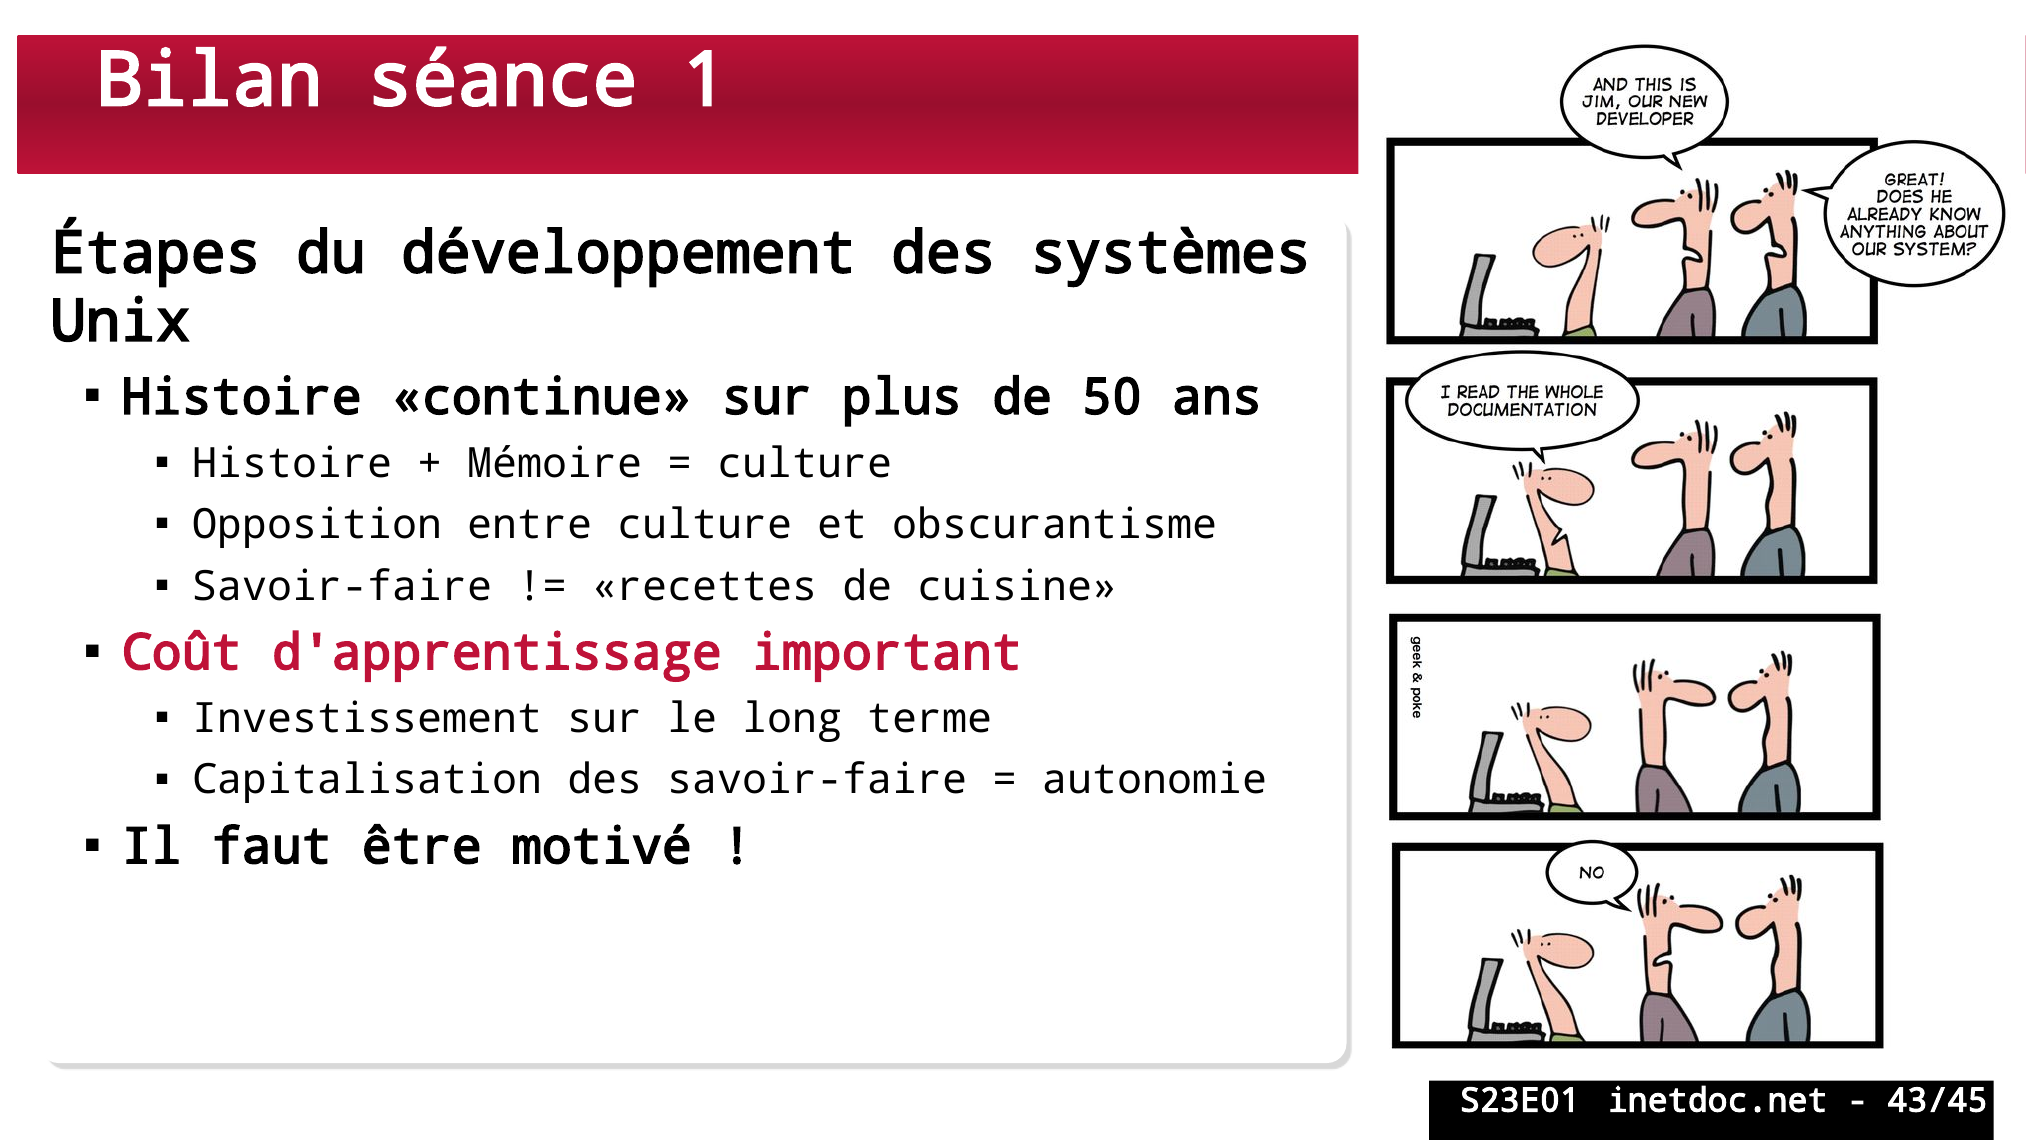

Bilan séance 1
Étapes du développement des systèmes Unix
Histoire «continue» sur plus de 50 ans
Histoire + Mémoire = culture
Opposition entre culture et obscurantisme
Savoir-faire != «recettes de cuisine»
Coût d'apprentissage important
Investissement sur le long terme
Capitalisation des savoir-faire = autonomie
Il faut être motivé !
S23E01	inetdoc.net - /45